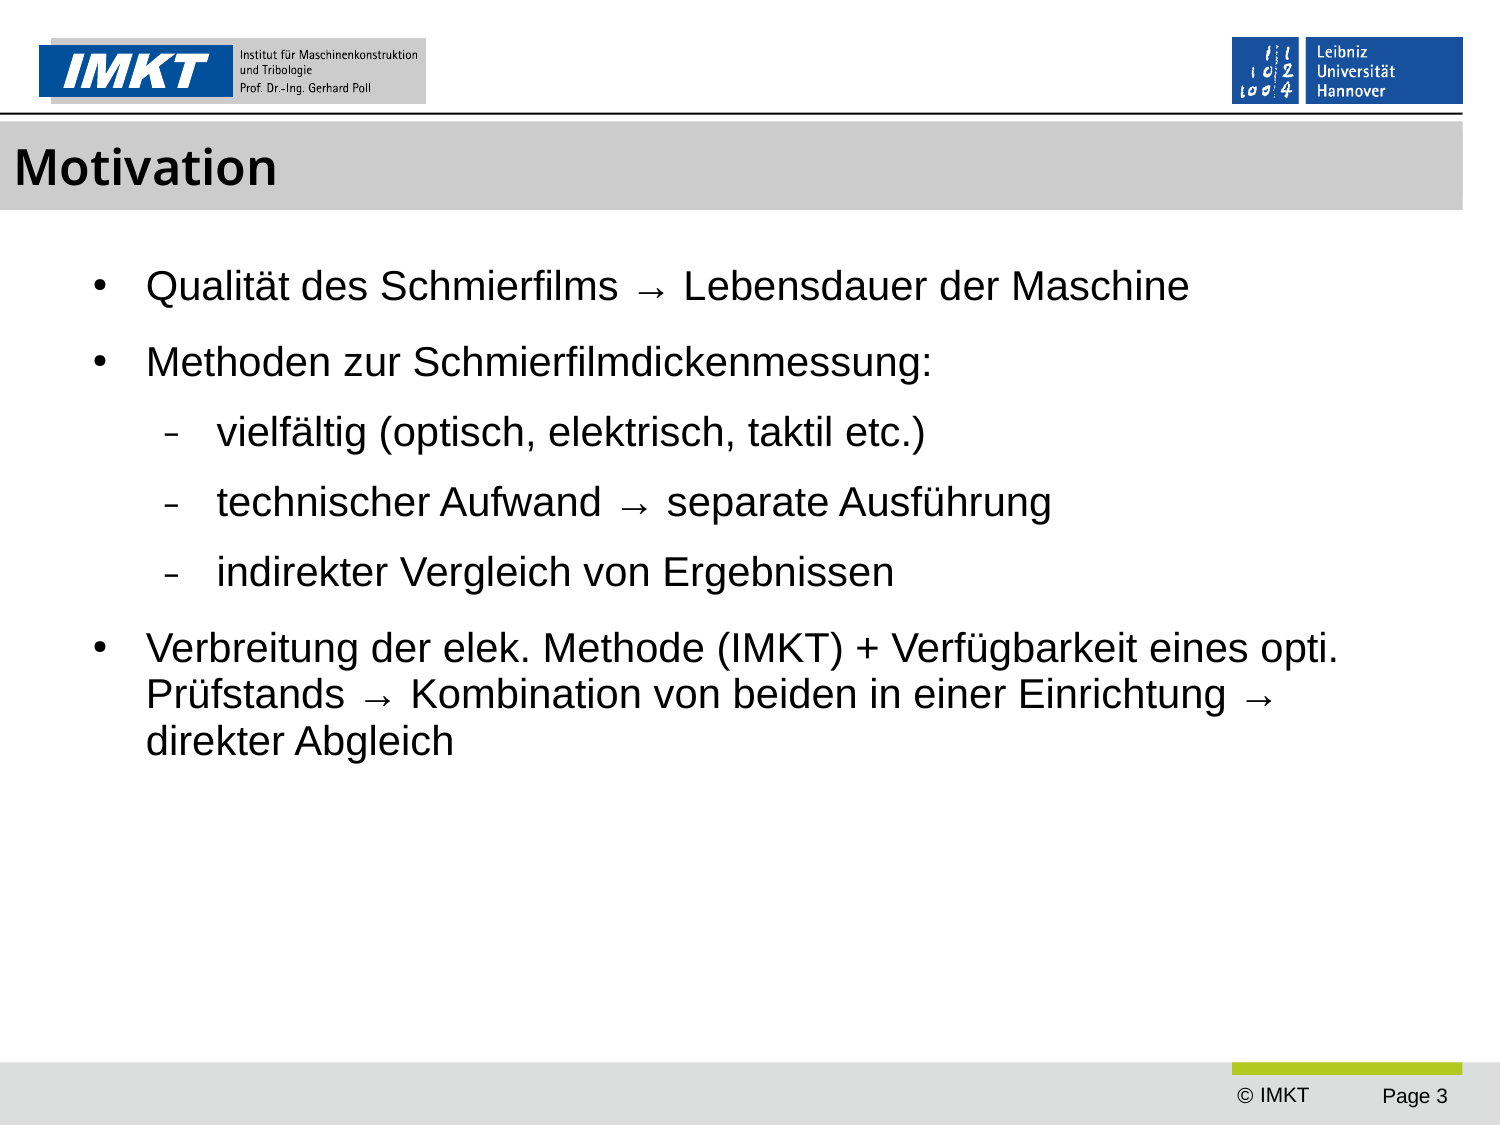

# Motivation
Qualität des Schmierfilms → Lebensdauer der Maschine
Methoden zur Schmierfilmdickenmessung:
vielfältig (optisch, elektrisch, taktil etc.)
technischer Aufwand → separate Ausführung
indirekter Vergleich von Ergebnissen
Verbreitung der elek. Methode (IMKT) + Verfügbarkeit eines opti. Prüfstands → Kombination von beiden in einer Einrichtung → direkter Abgleich